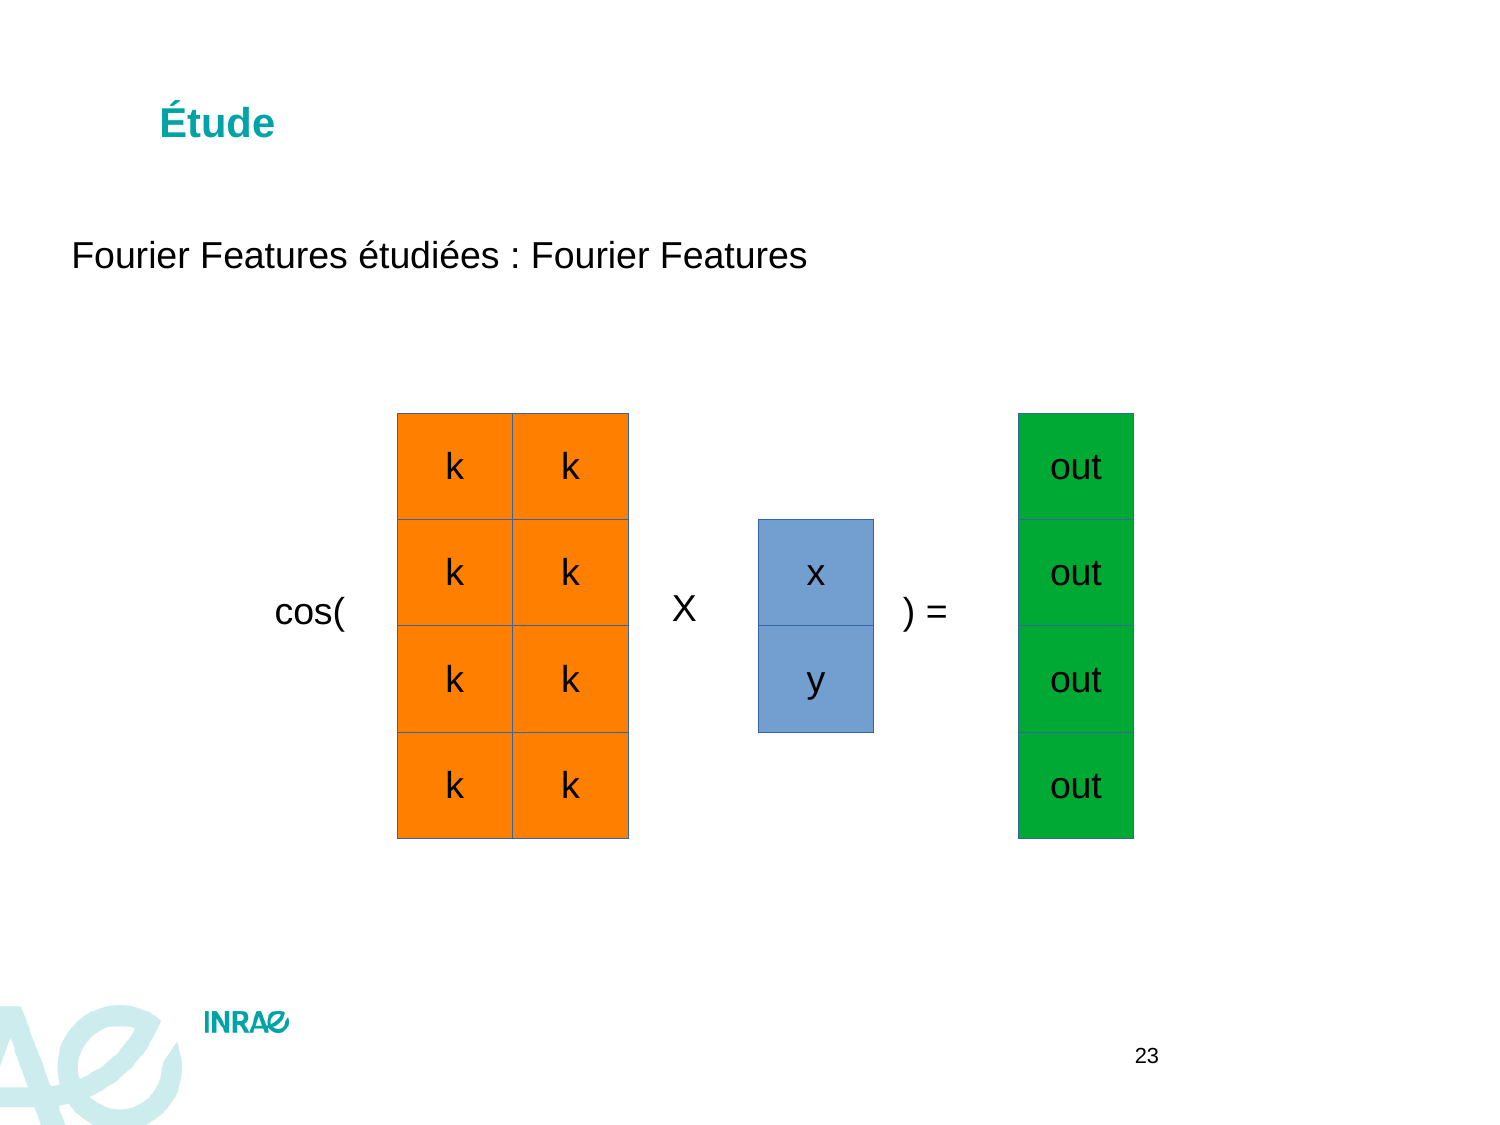

Étude
Fourier Features étudiées : Fourier Features
k
k
out
k
k
x
out
X
cos(
) =
k
k
y
out
k
k
out